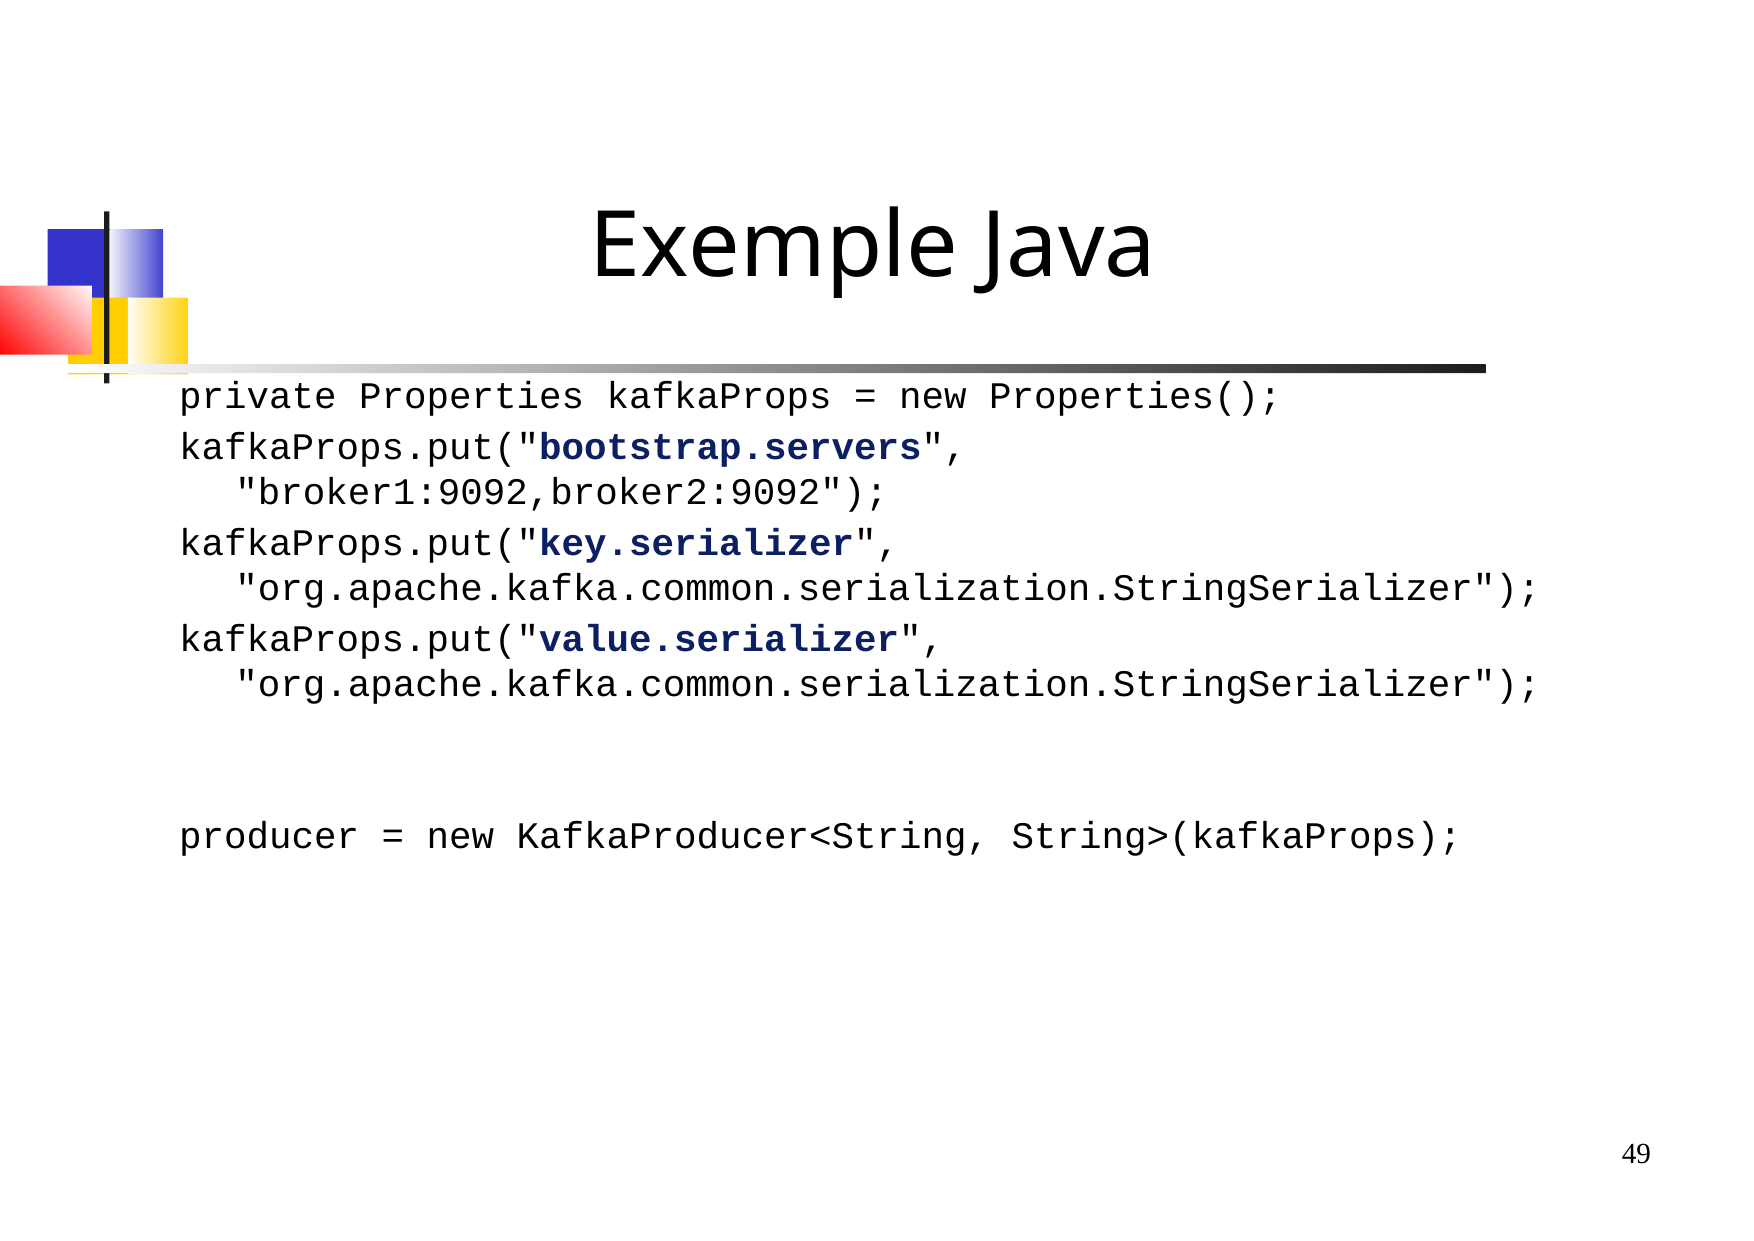

# Exemple Java
private Properties kafkaProps = new Properties();
kafkaProps.put("bootstrap.servers",
"broker1:9092,broker2:9092");
kafkaProps.put("key.serializer",
"org.apache.kafka.common.serialization.StringSerializer");
kafkaProps.put("value.serializer",
"org.apache.kafka.common.serialization.StringSerializer");
producer = new KafkaProducer<String, String>(kafkaProps);